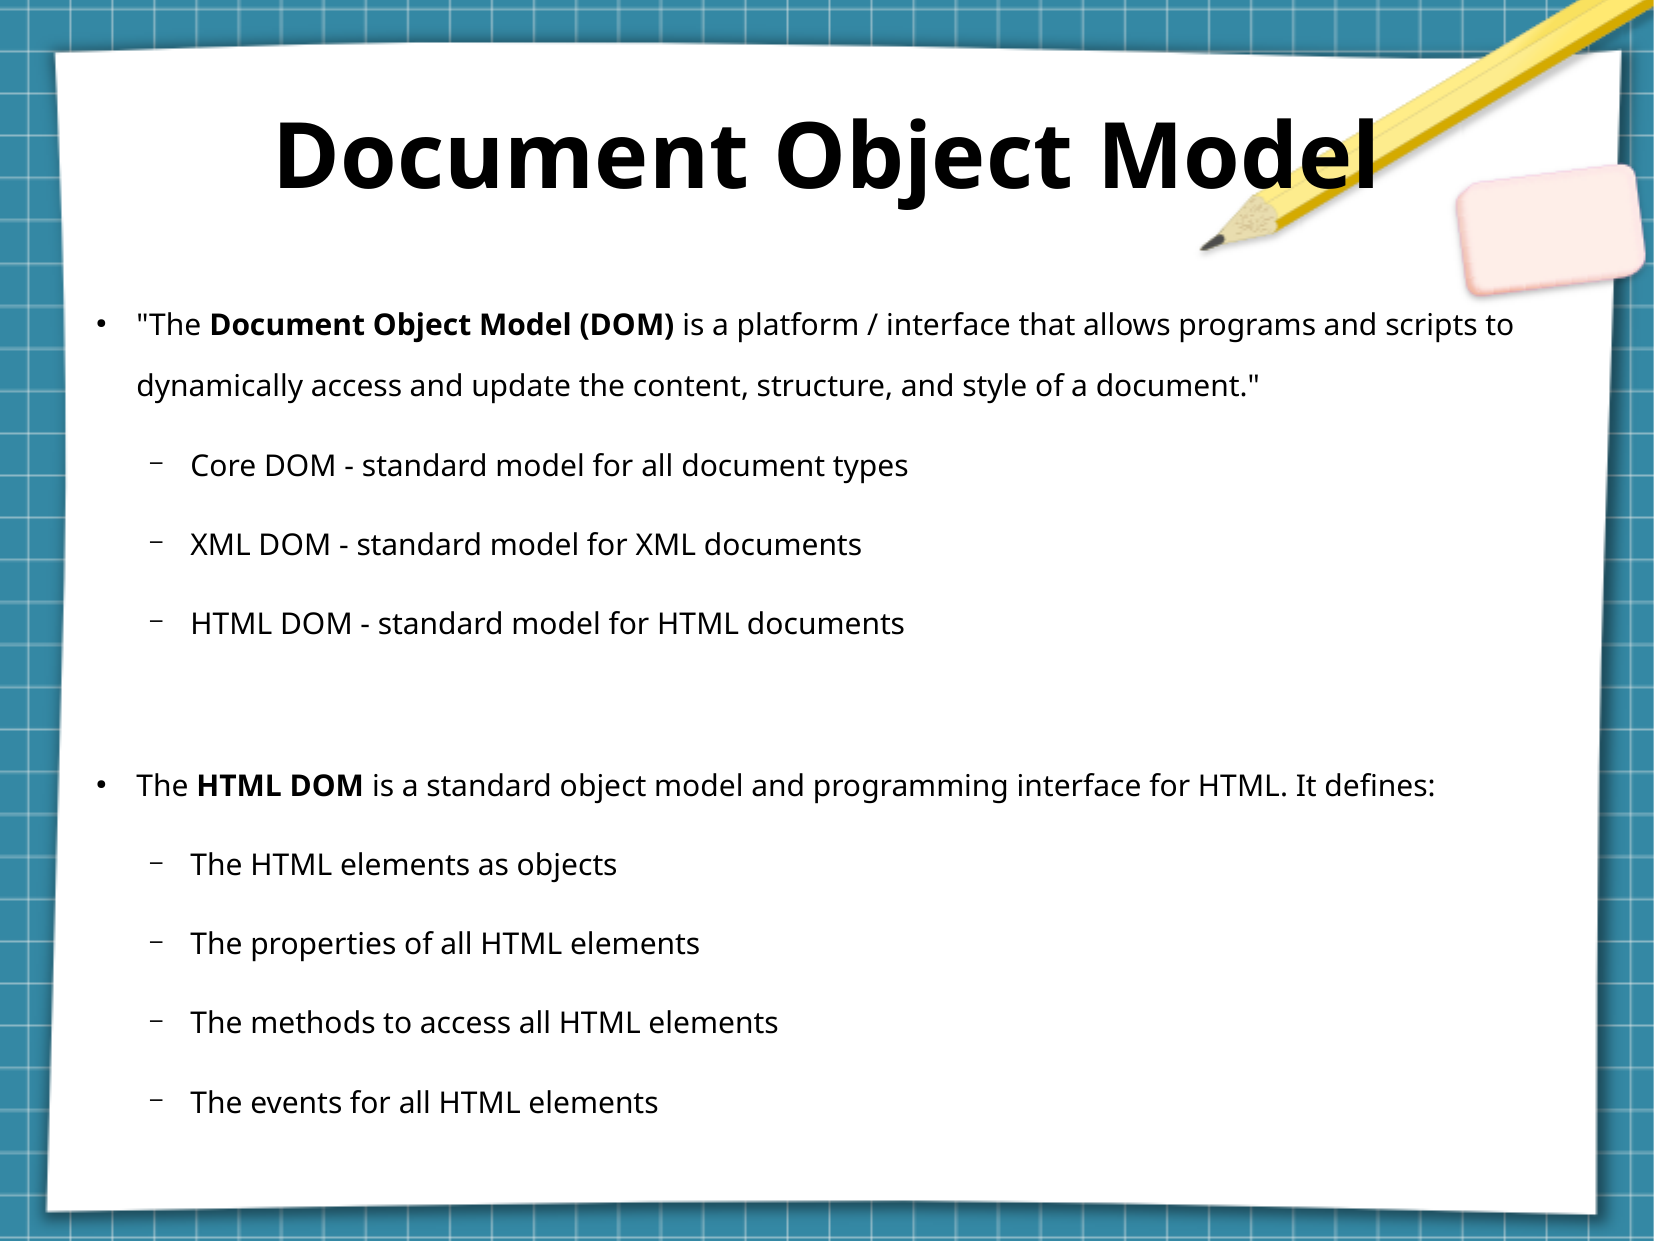

# Document Object Model
"The Document Object Model (DOM) is a platform / interface that allows programs and scripts to dynamically access and update the content, structure, and style of a document."
Core DOM - standard model for all document types
XML DOM - standard model for XML documents
HTML DOM - standard model for HTML documents
The HTML DOM is a standard object model and programming interface for HTML. It defines:
The HTML elements as objects
The properties of all HTML elements
The methods to access all HTML elements
The events for all HTML elements